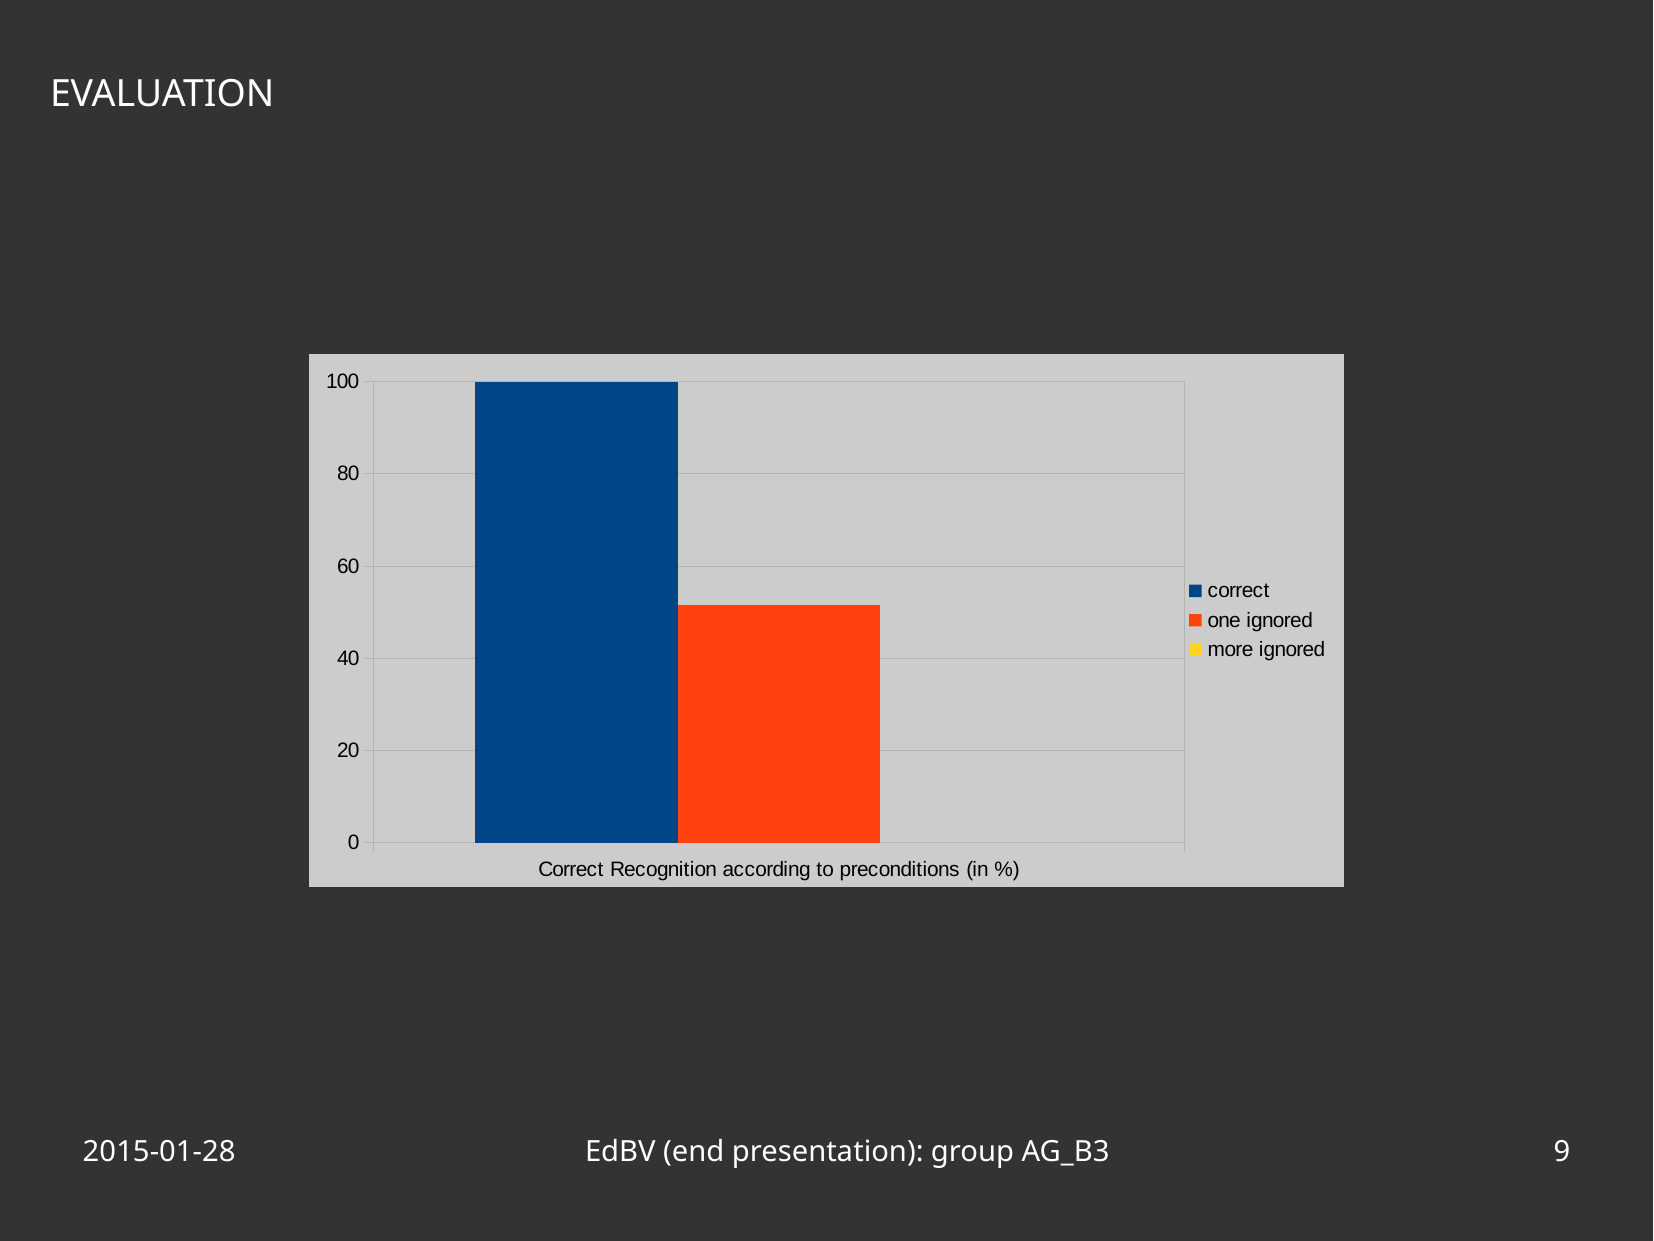

EVALUATION
### Chart
| Category | correct | one ignored | more ignored |
|---|---|---|---|
| Correct Recognition according to preconditions (in %) | 100.0 | 51.56 | 0.0 |2015-01-28
EdBV (end presentation): group AG_B3
9